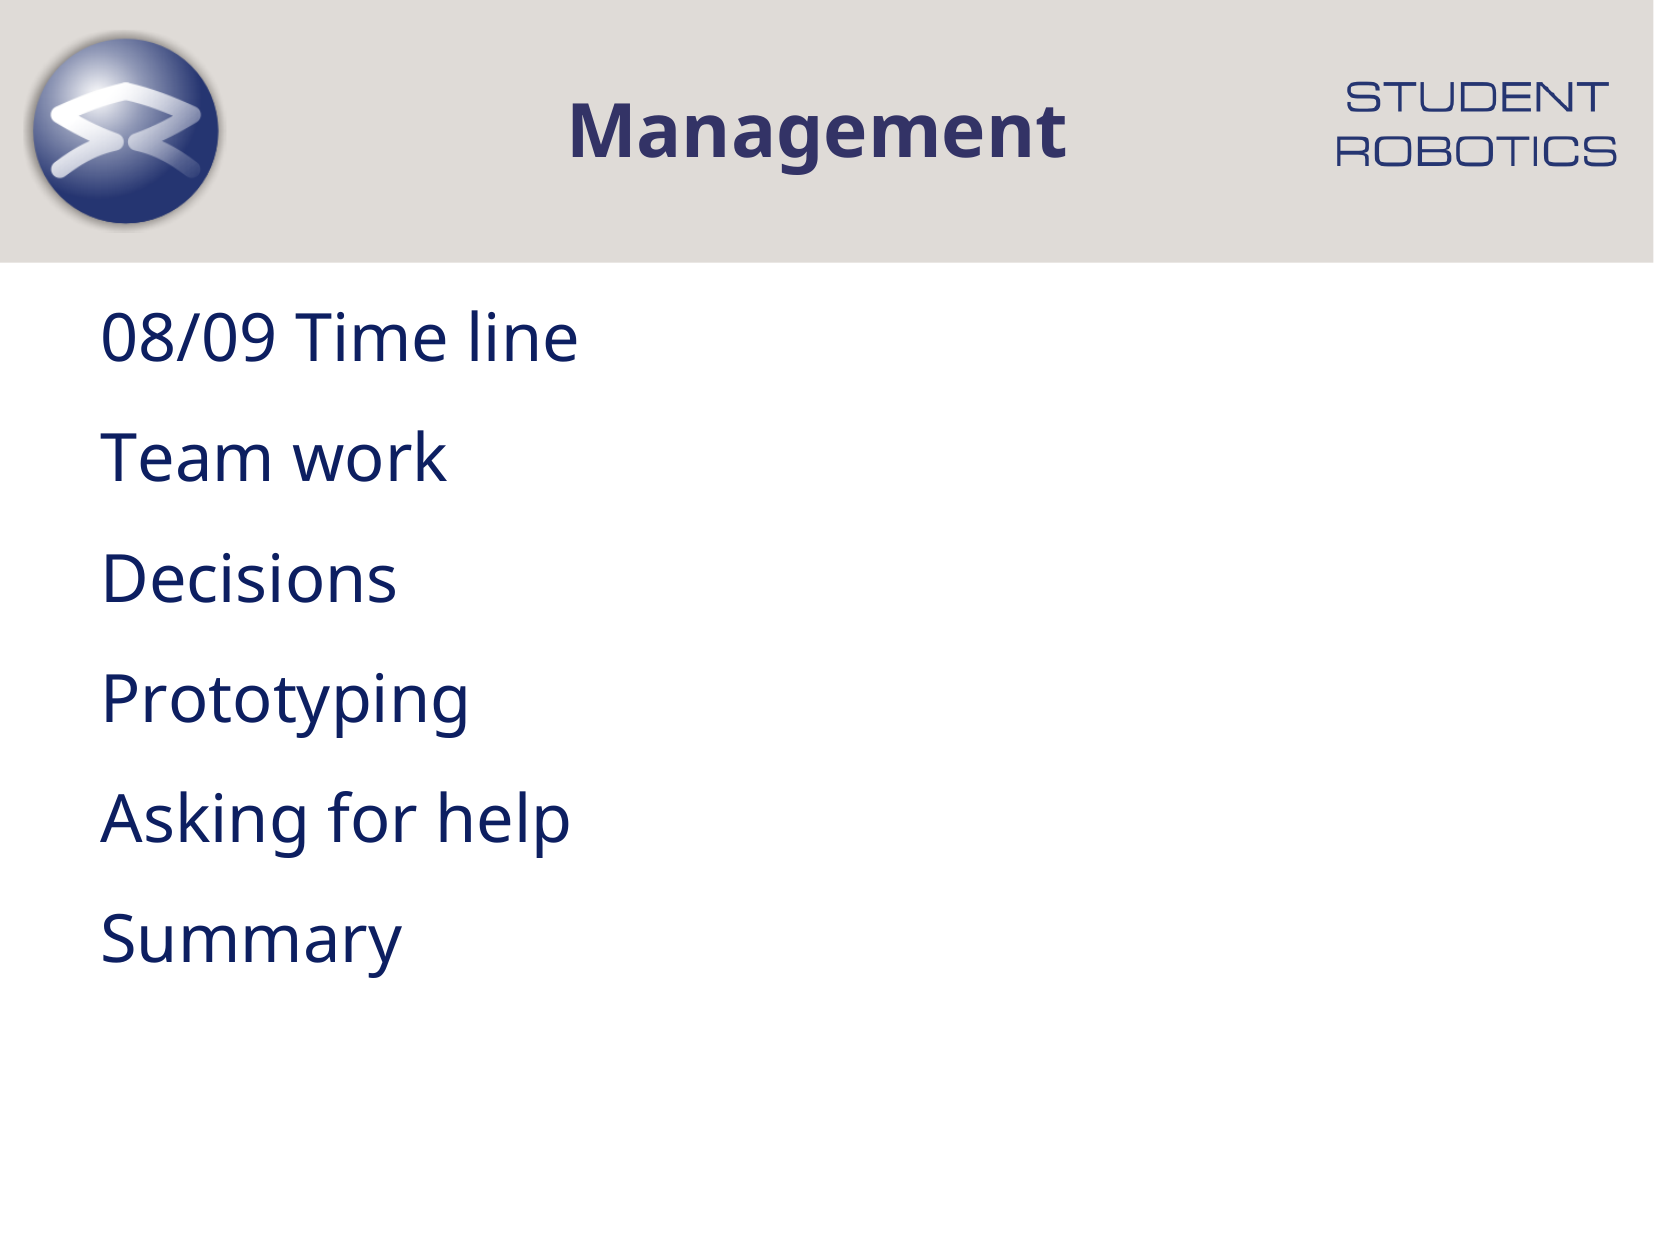

# Management
08/09 Time line
Team work
Decisions
Prototyping
Asking for help
Summary